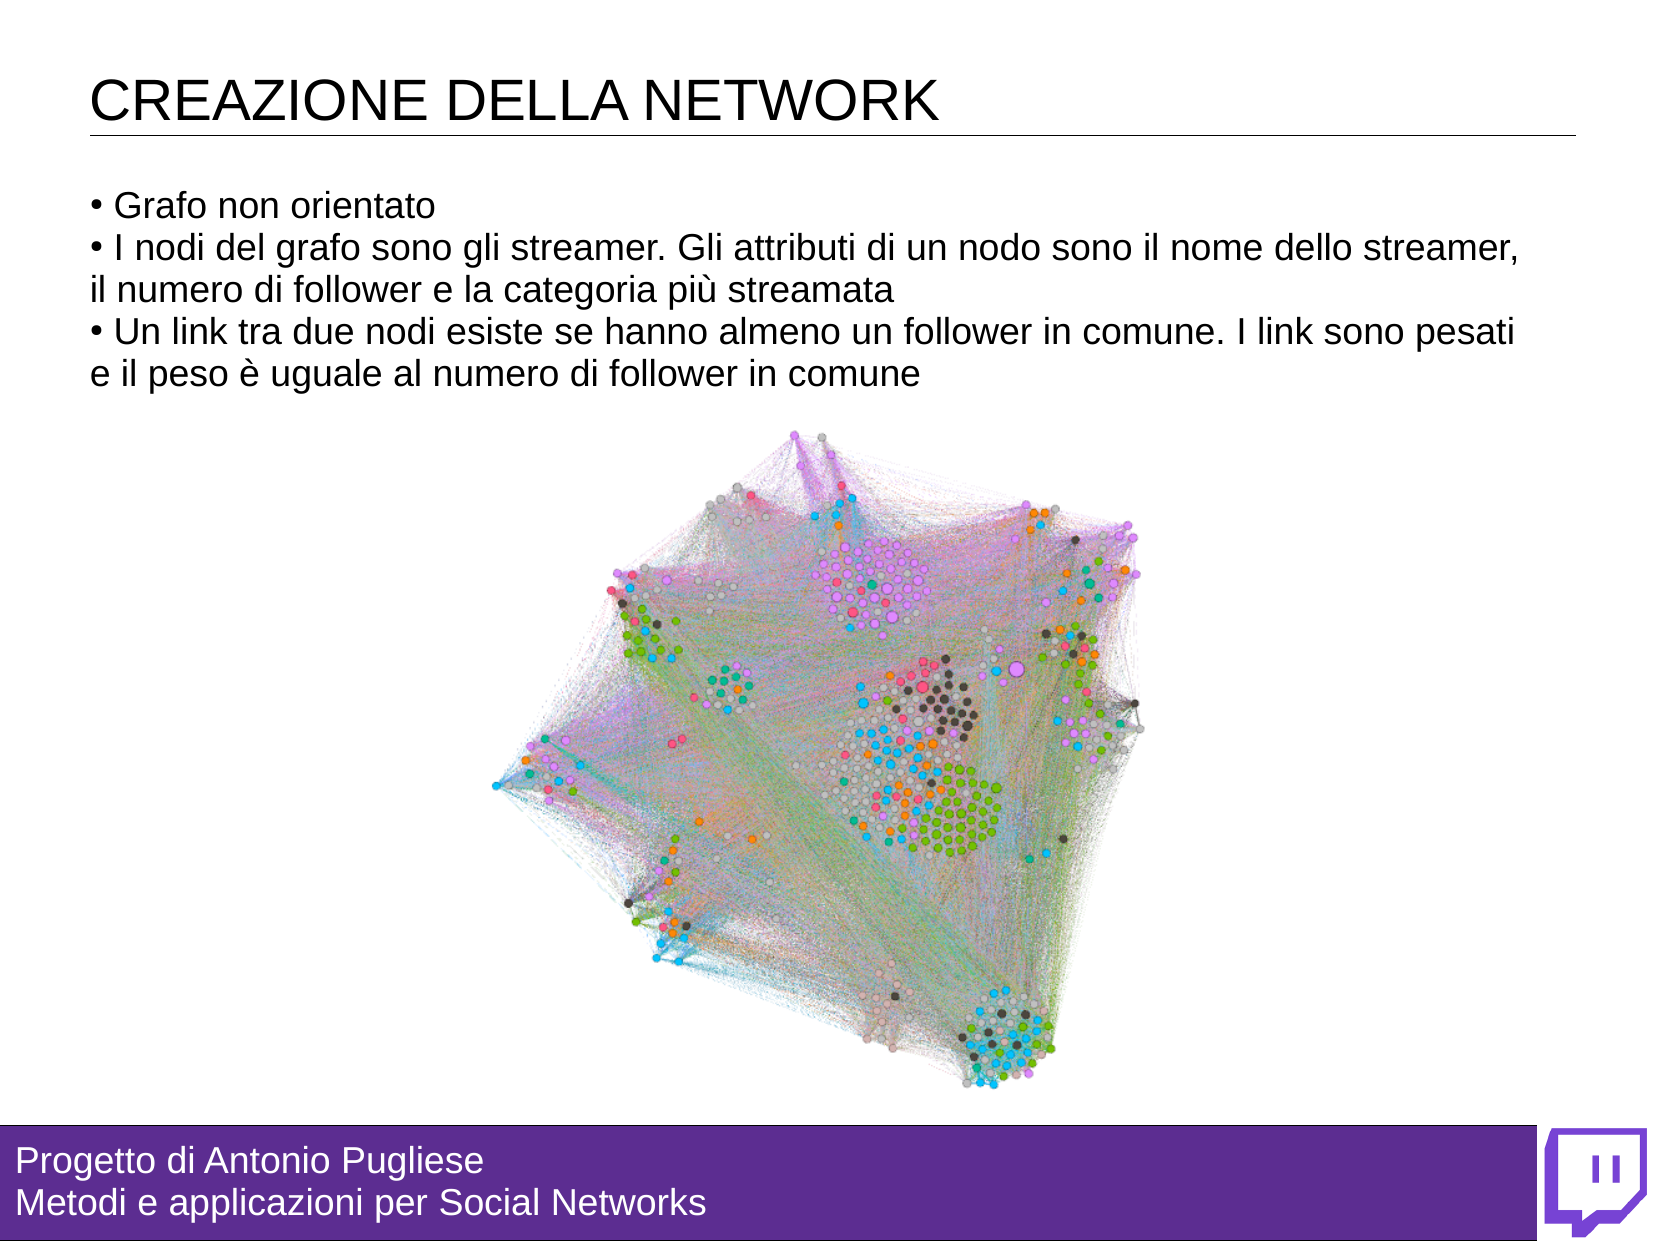

CREAZIONE DELLA NETWORK
 Grafo non orientato
 I nodi del grafo sono gli streamer. Gli attributi di un nodo sono il nome dello streamer, il numero di follower e la categoria più streamata
 Un link tra due nodi esiste se hanno almeno un follower in comune. I link sono pesati e il peso è uguale al numero di follower in comune
Progetto di Antonio Pugliese
Metodi e applicazioni per Social Networks